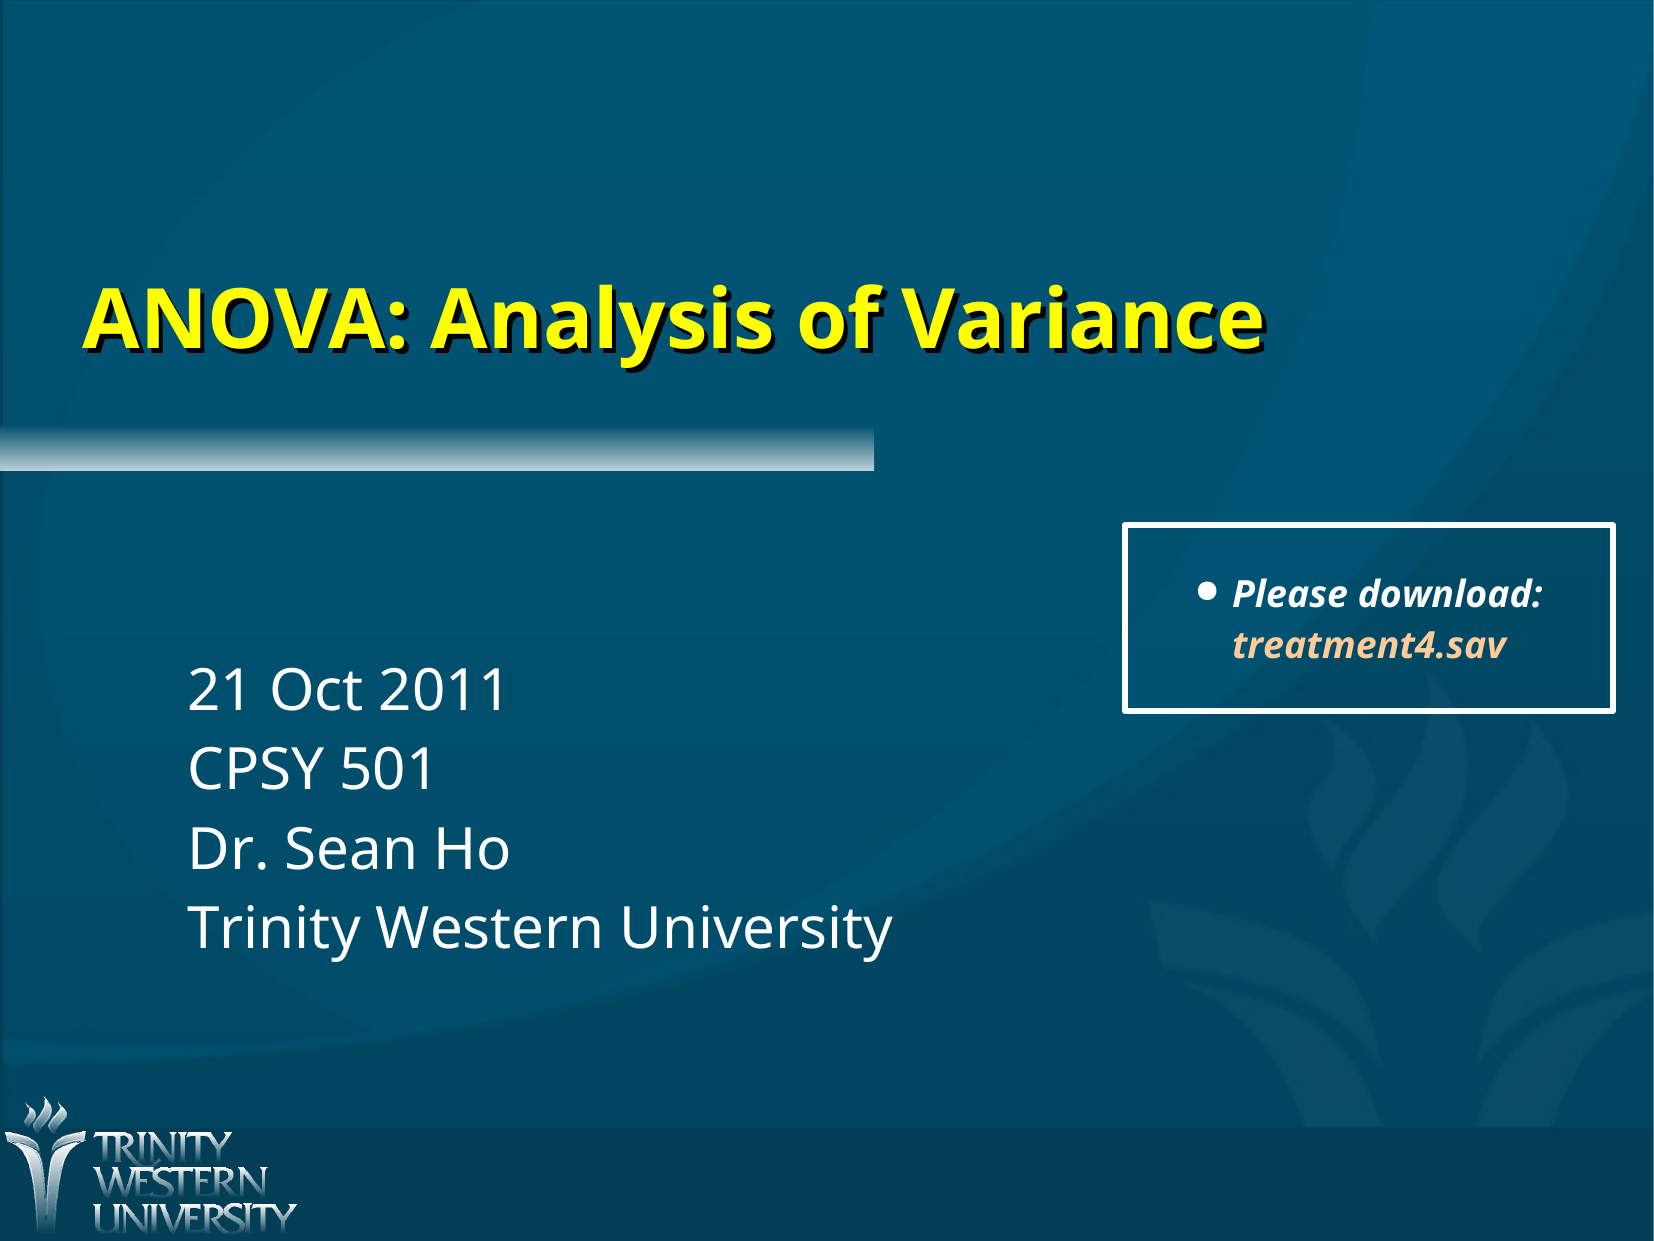

# ANOVA: Analysis of Variance
21 Oct 2011
CPSY 501
Dr. Sean Ho
Trinity Western University
Please download:
treatment4.sav